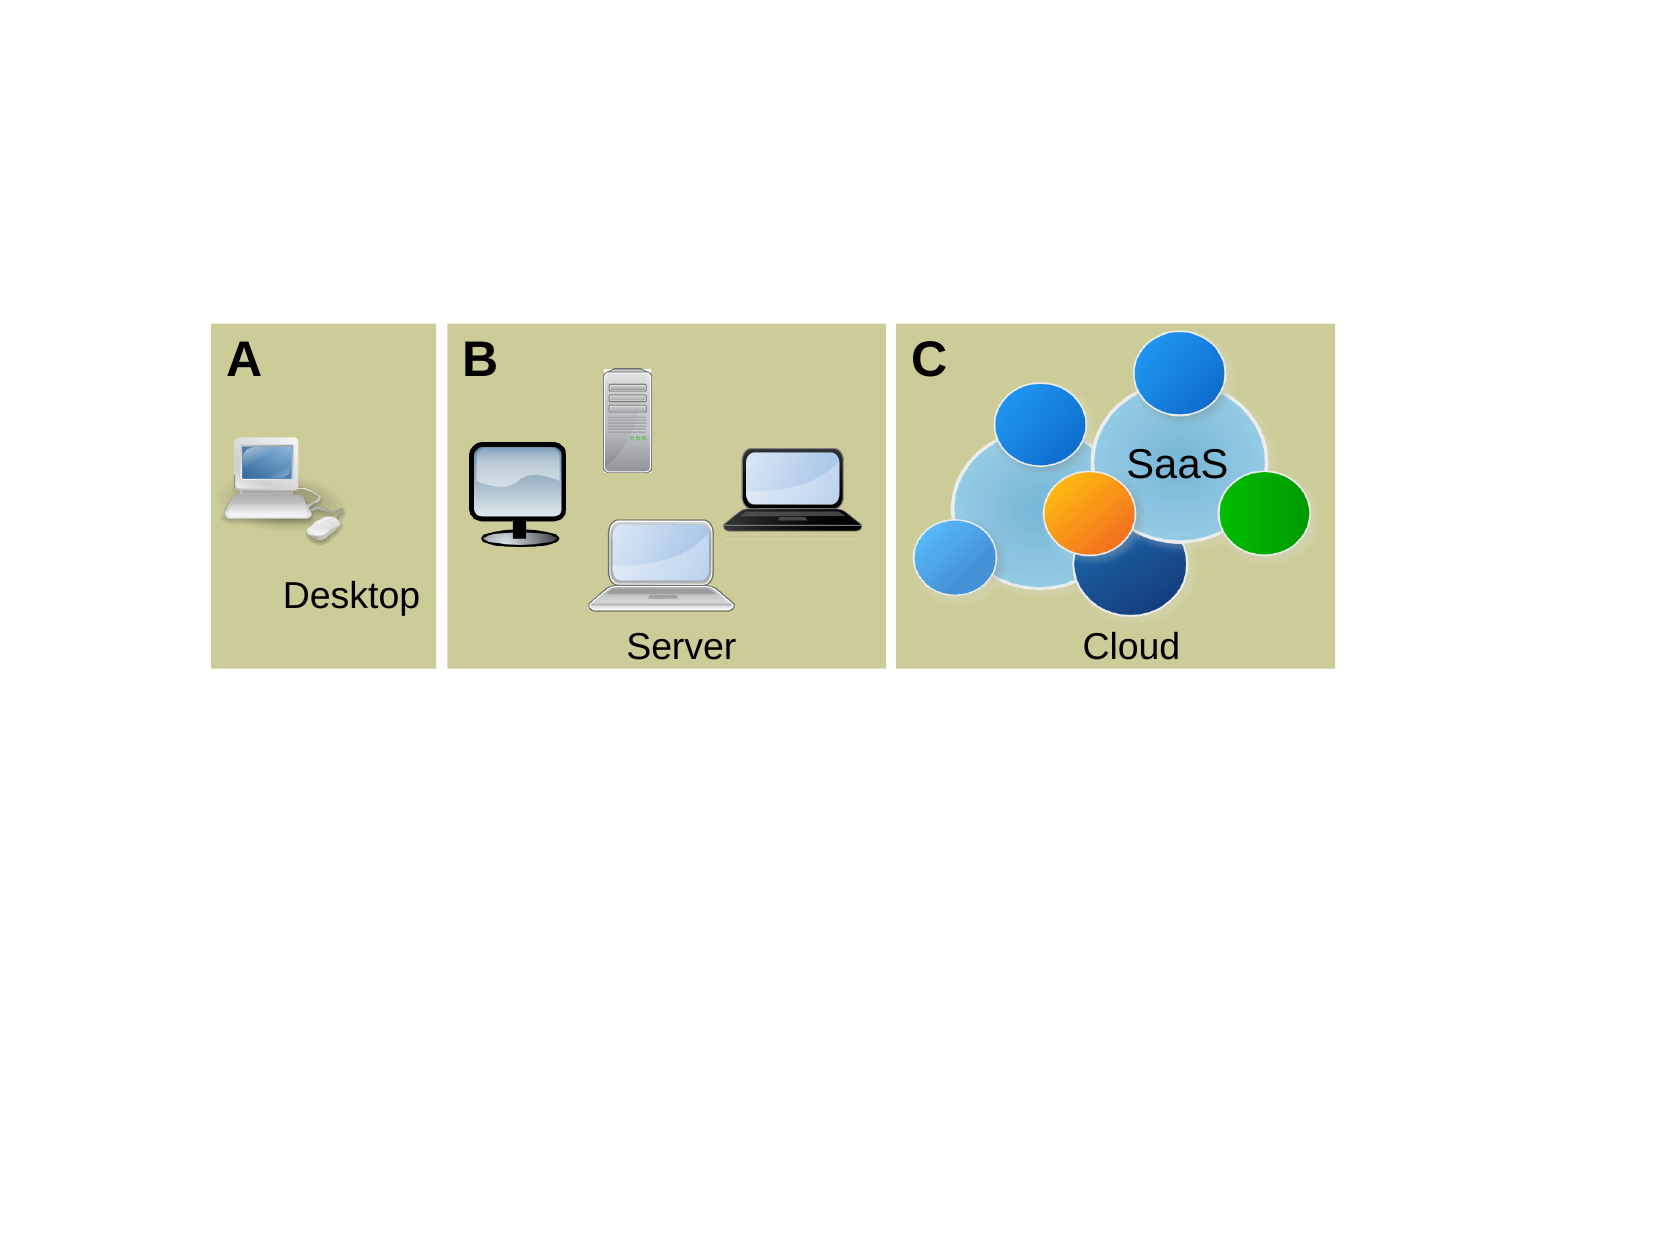

Cloud
A
B
C
Server
Desktop
SaaS